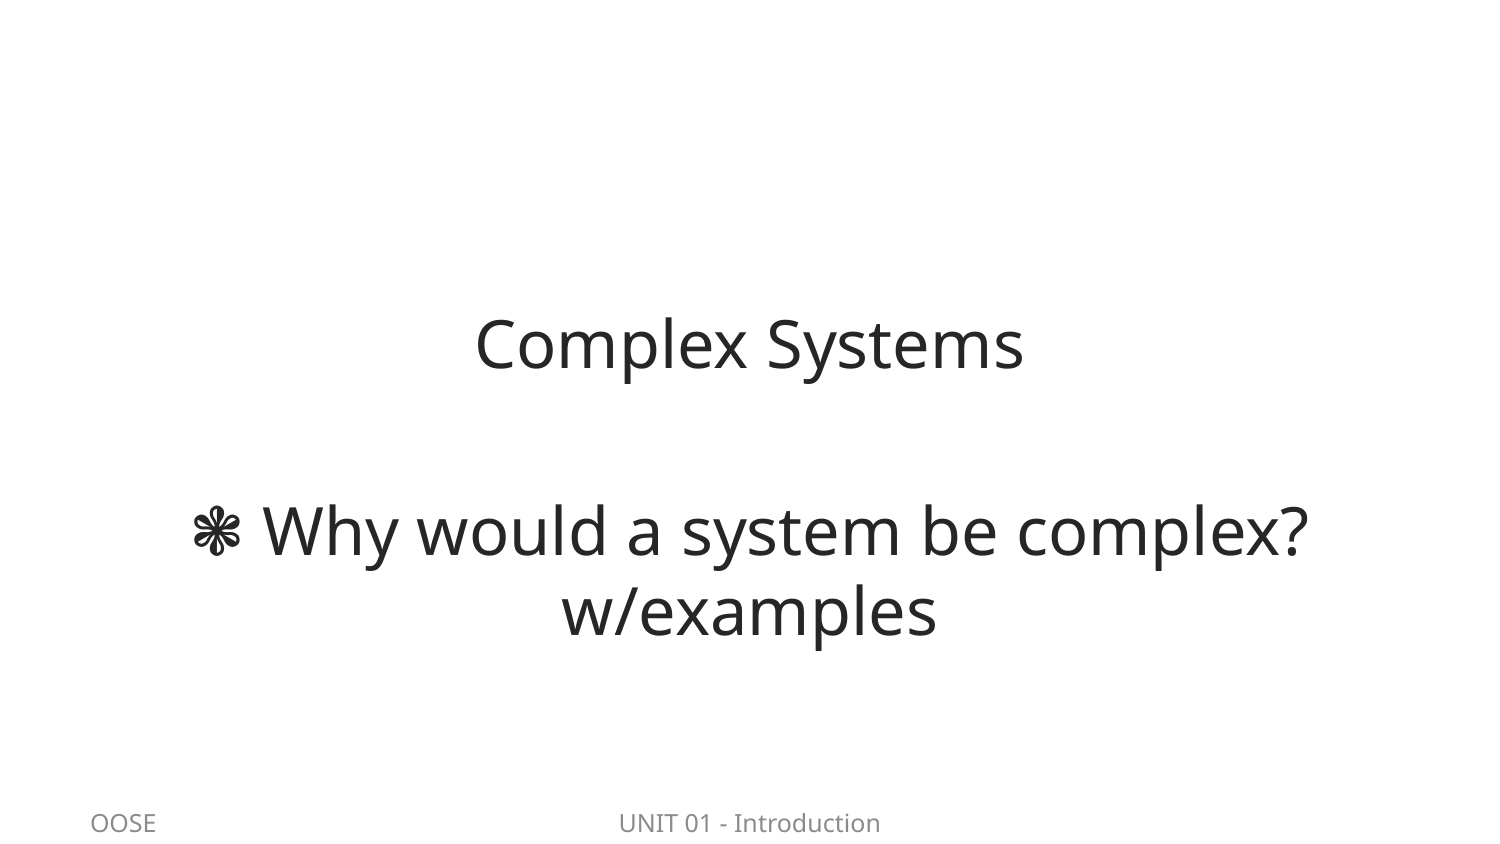

# Complex Systems
❃ Why would a system be complex?
w/examples
OOSE
UNIT 01 - Introduction